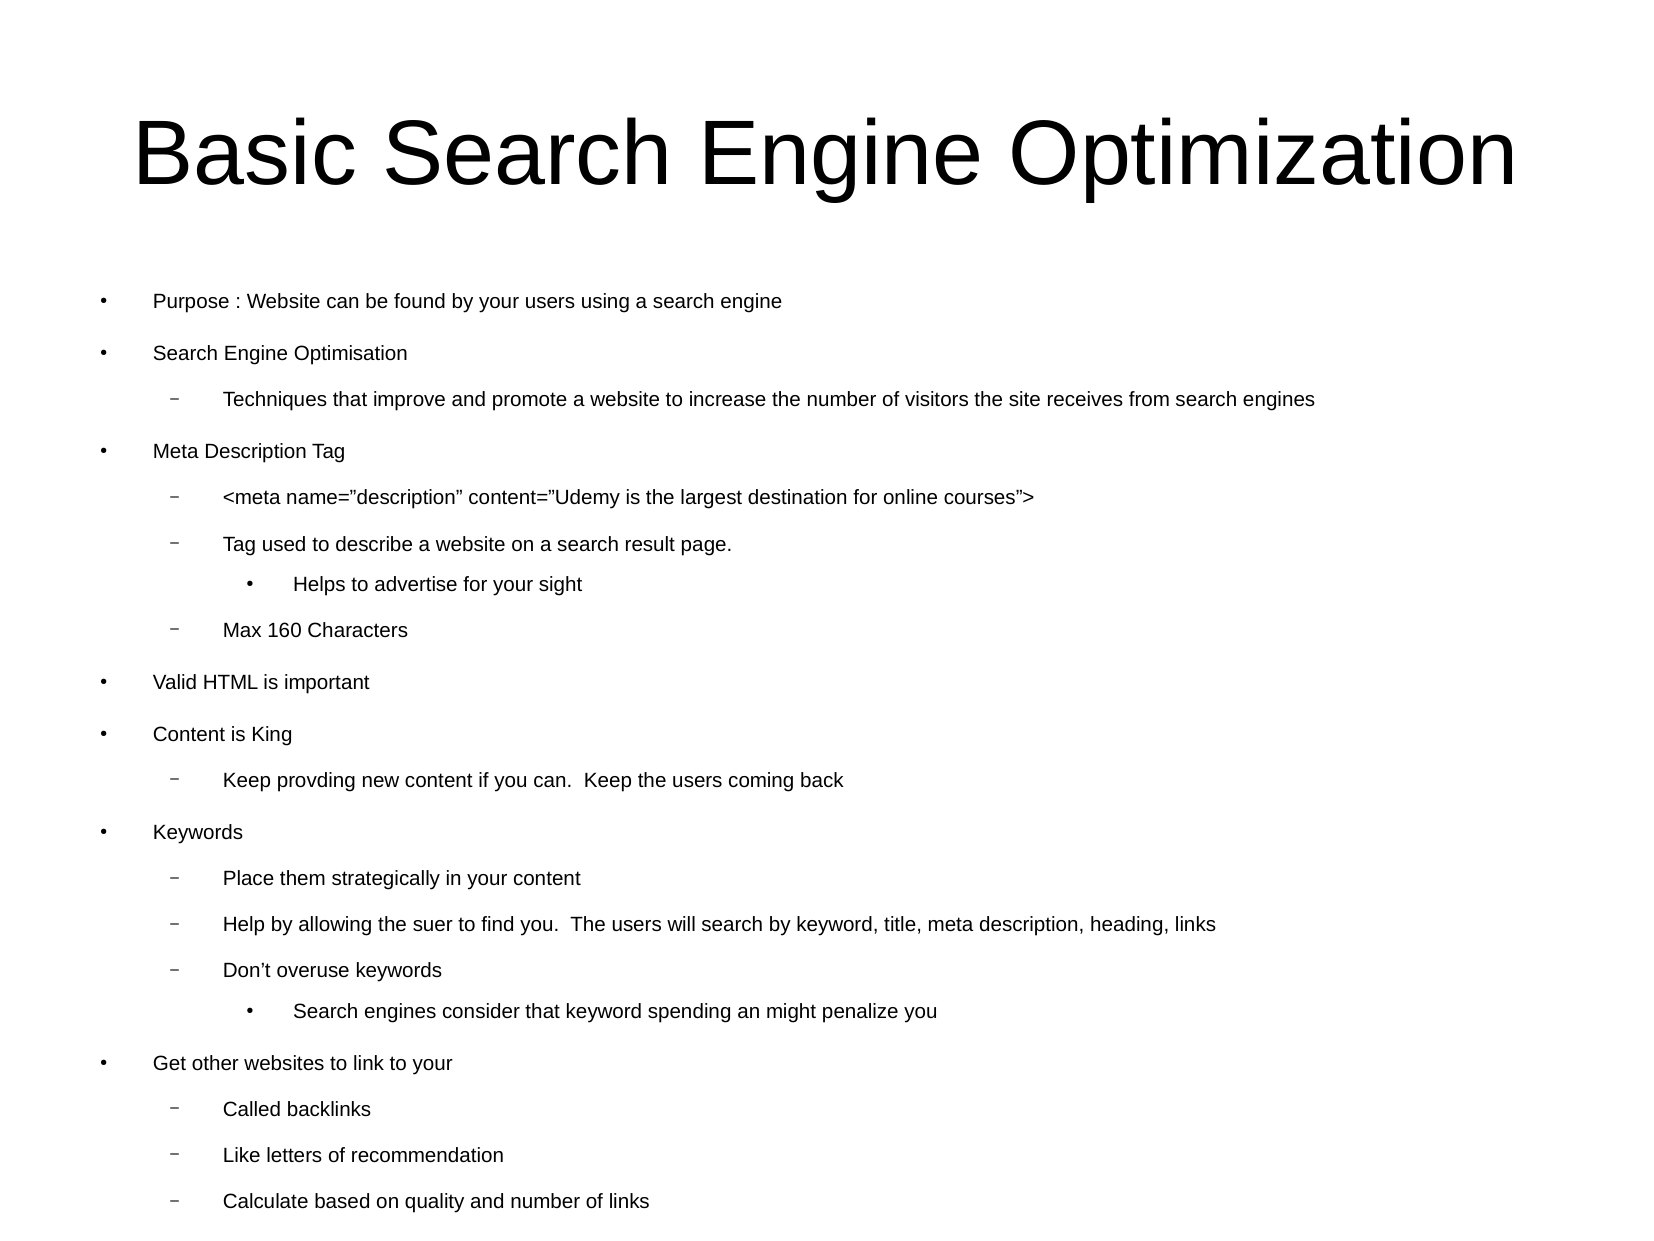

# Basic Search Engine Optimization
Purpose : Website can be found by your users using a search engine
Search Engine Optimisation
Techniques that improve and promote a website to increase the number of visitors the site receives from search engines
Meta Description Tag
<meta name=”description” content=”Udemy is the largest destination for online courses”>
Tag used to describe a website on a search result page.
Helps to advertise for your sight
Max 160 Characters
Valid HTML is important
Content is King
Keep provding new content if you can. Keep the users coming back
Keywords
Place them strategically in your content
Help by allowing the suer to find you. The users will search by keyword, title, meta description, heading, links
Don’t overuse keywords
Search engines consider that keyword spending an might penalize you
Get other websites to link to your
Called backlinks
Like letters of recommendation
Calculate based on quality and number of links